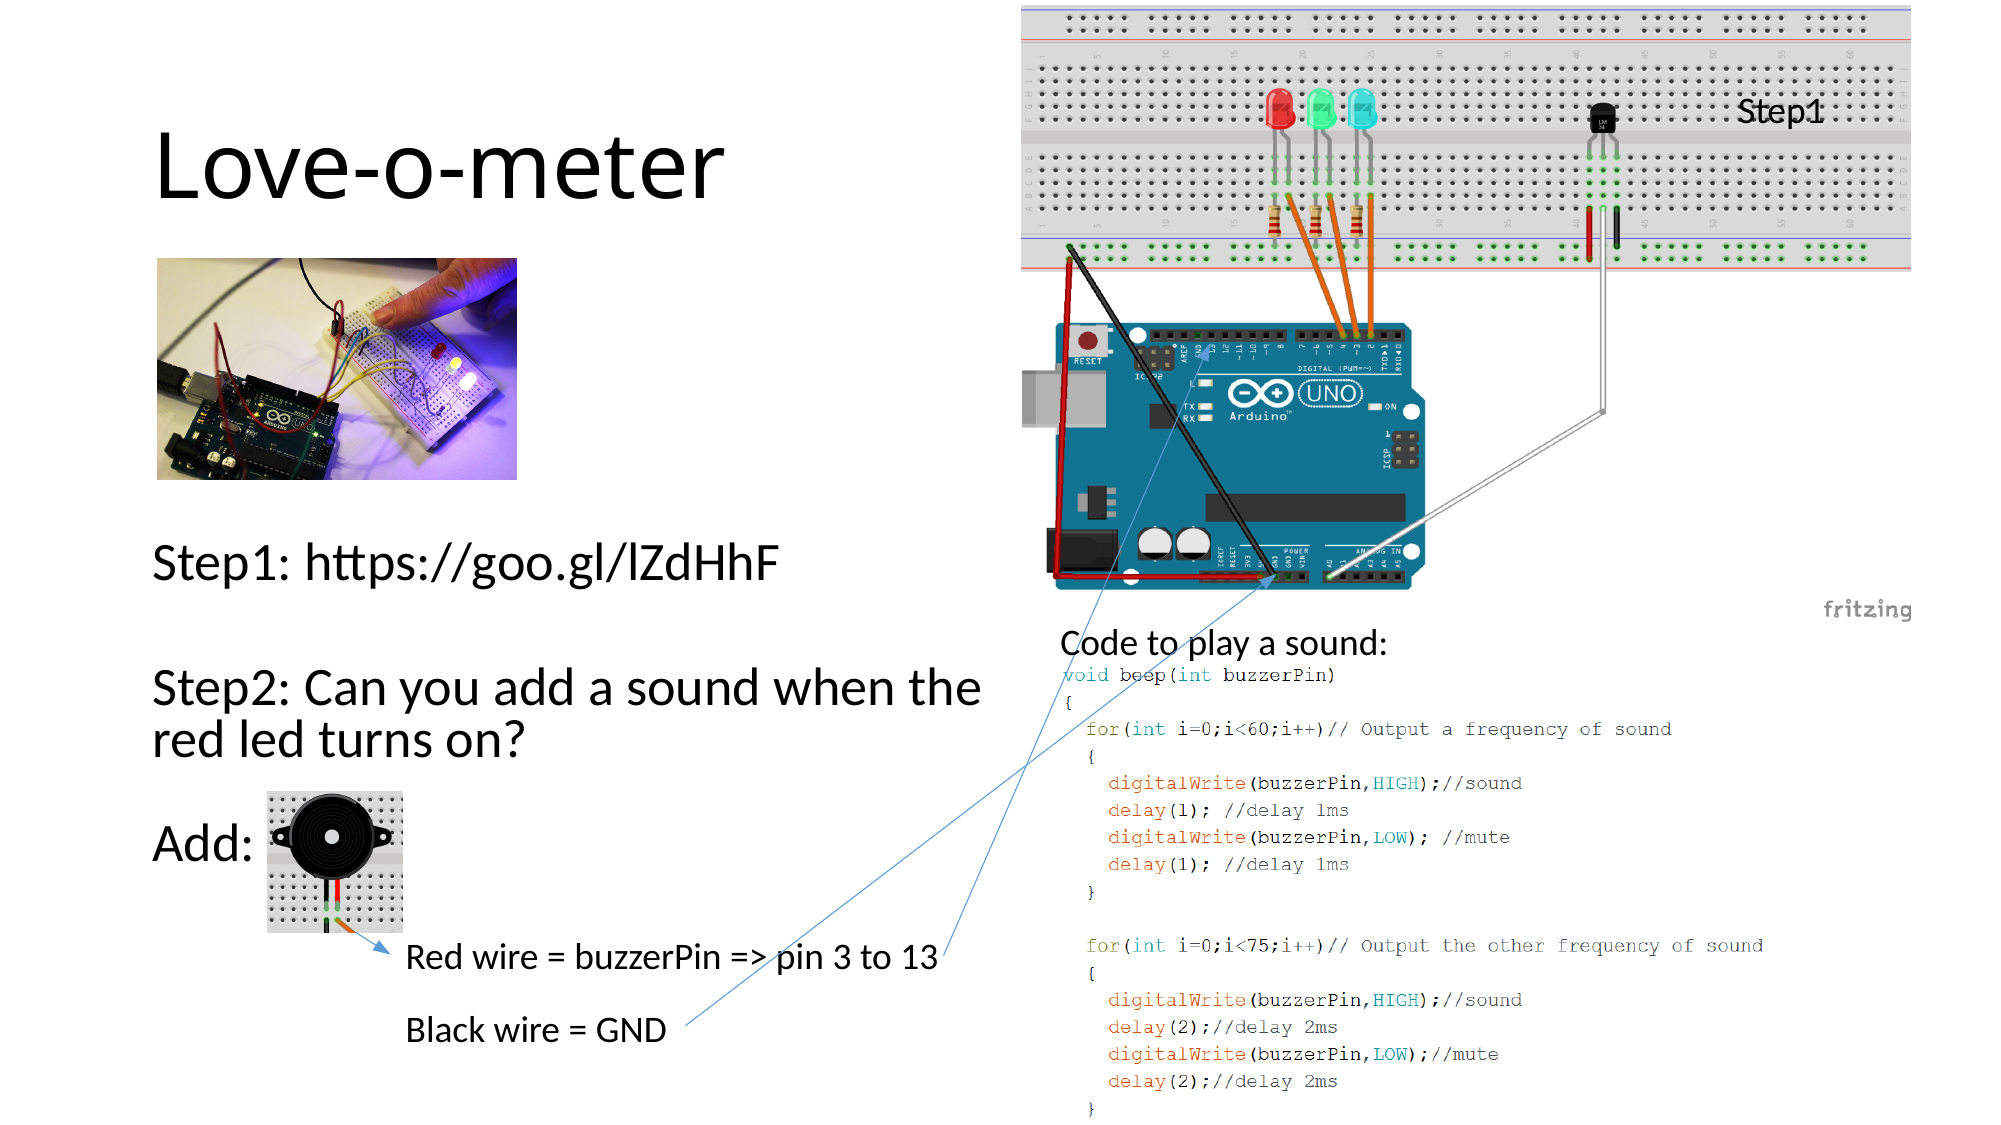

# Love-o-meter
Step1
Step1: https://goo.gl/lZdHhF
Step2: Can you add a sound when the
red led turns on?
Add:
Code to play a sound:
Red wire = buzzerPin => pin 3 to 13
Black wire = GND